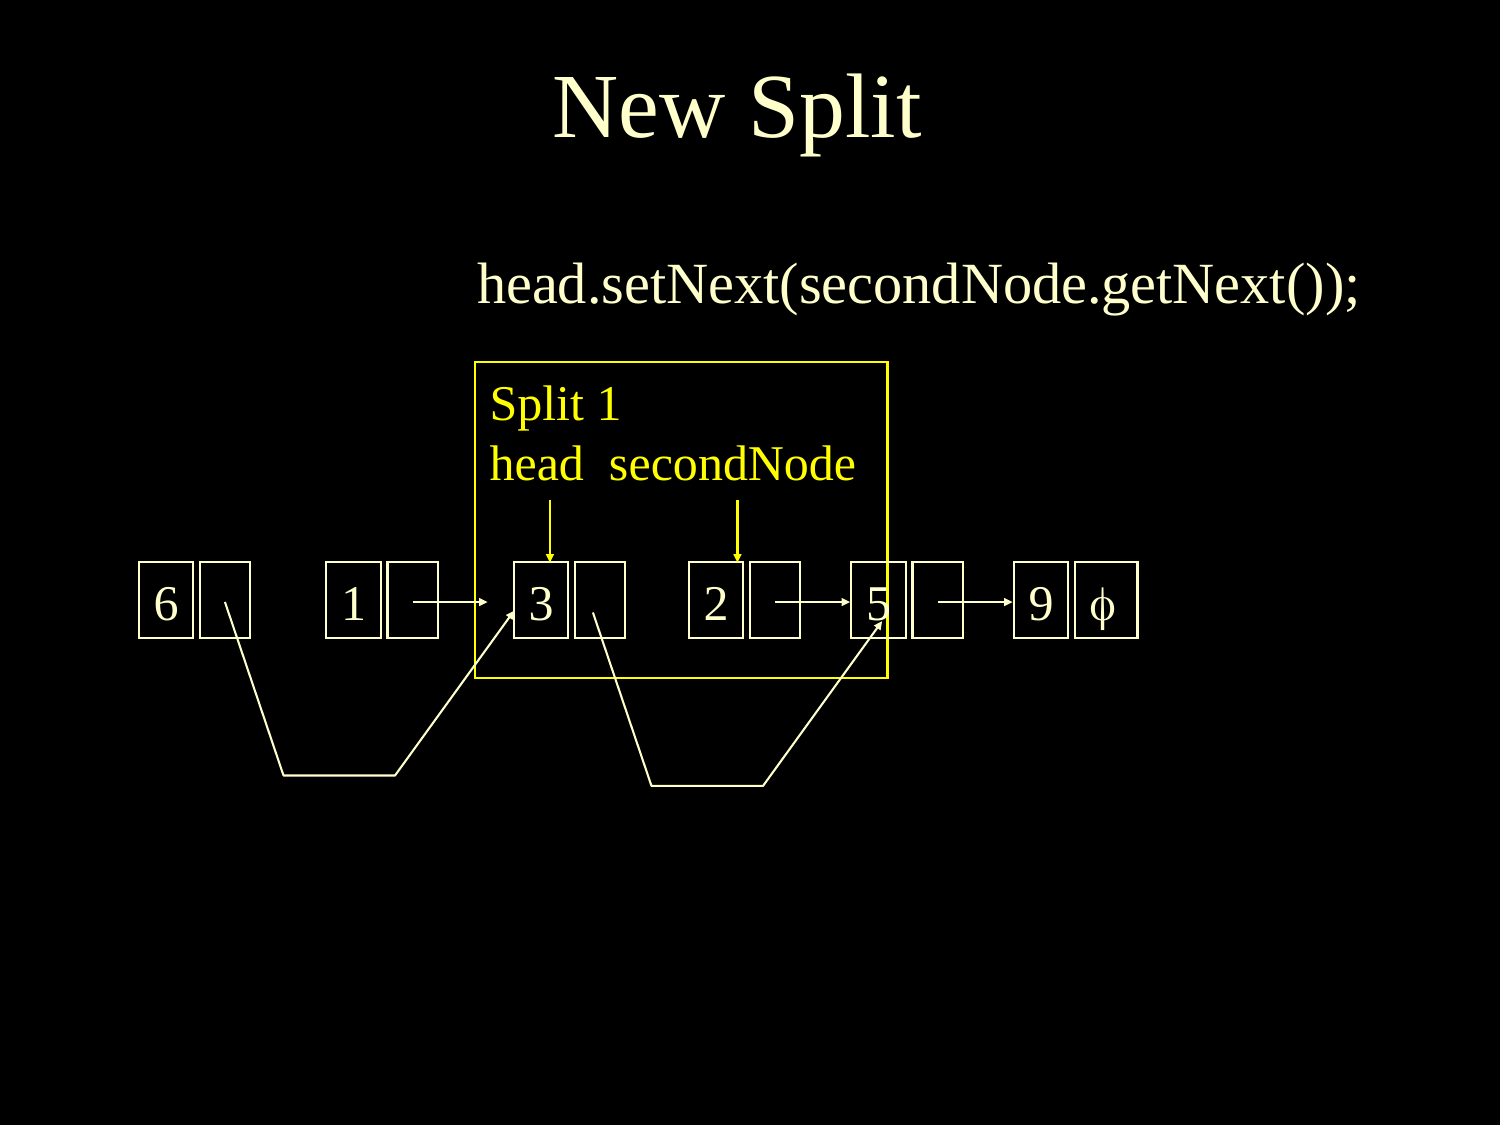

# New Split
head.setNext(secondNode.getNext());
Split 1
head secondNode
6
1
3
2
5
9
